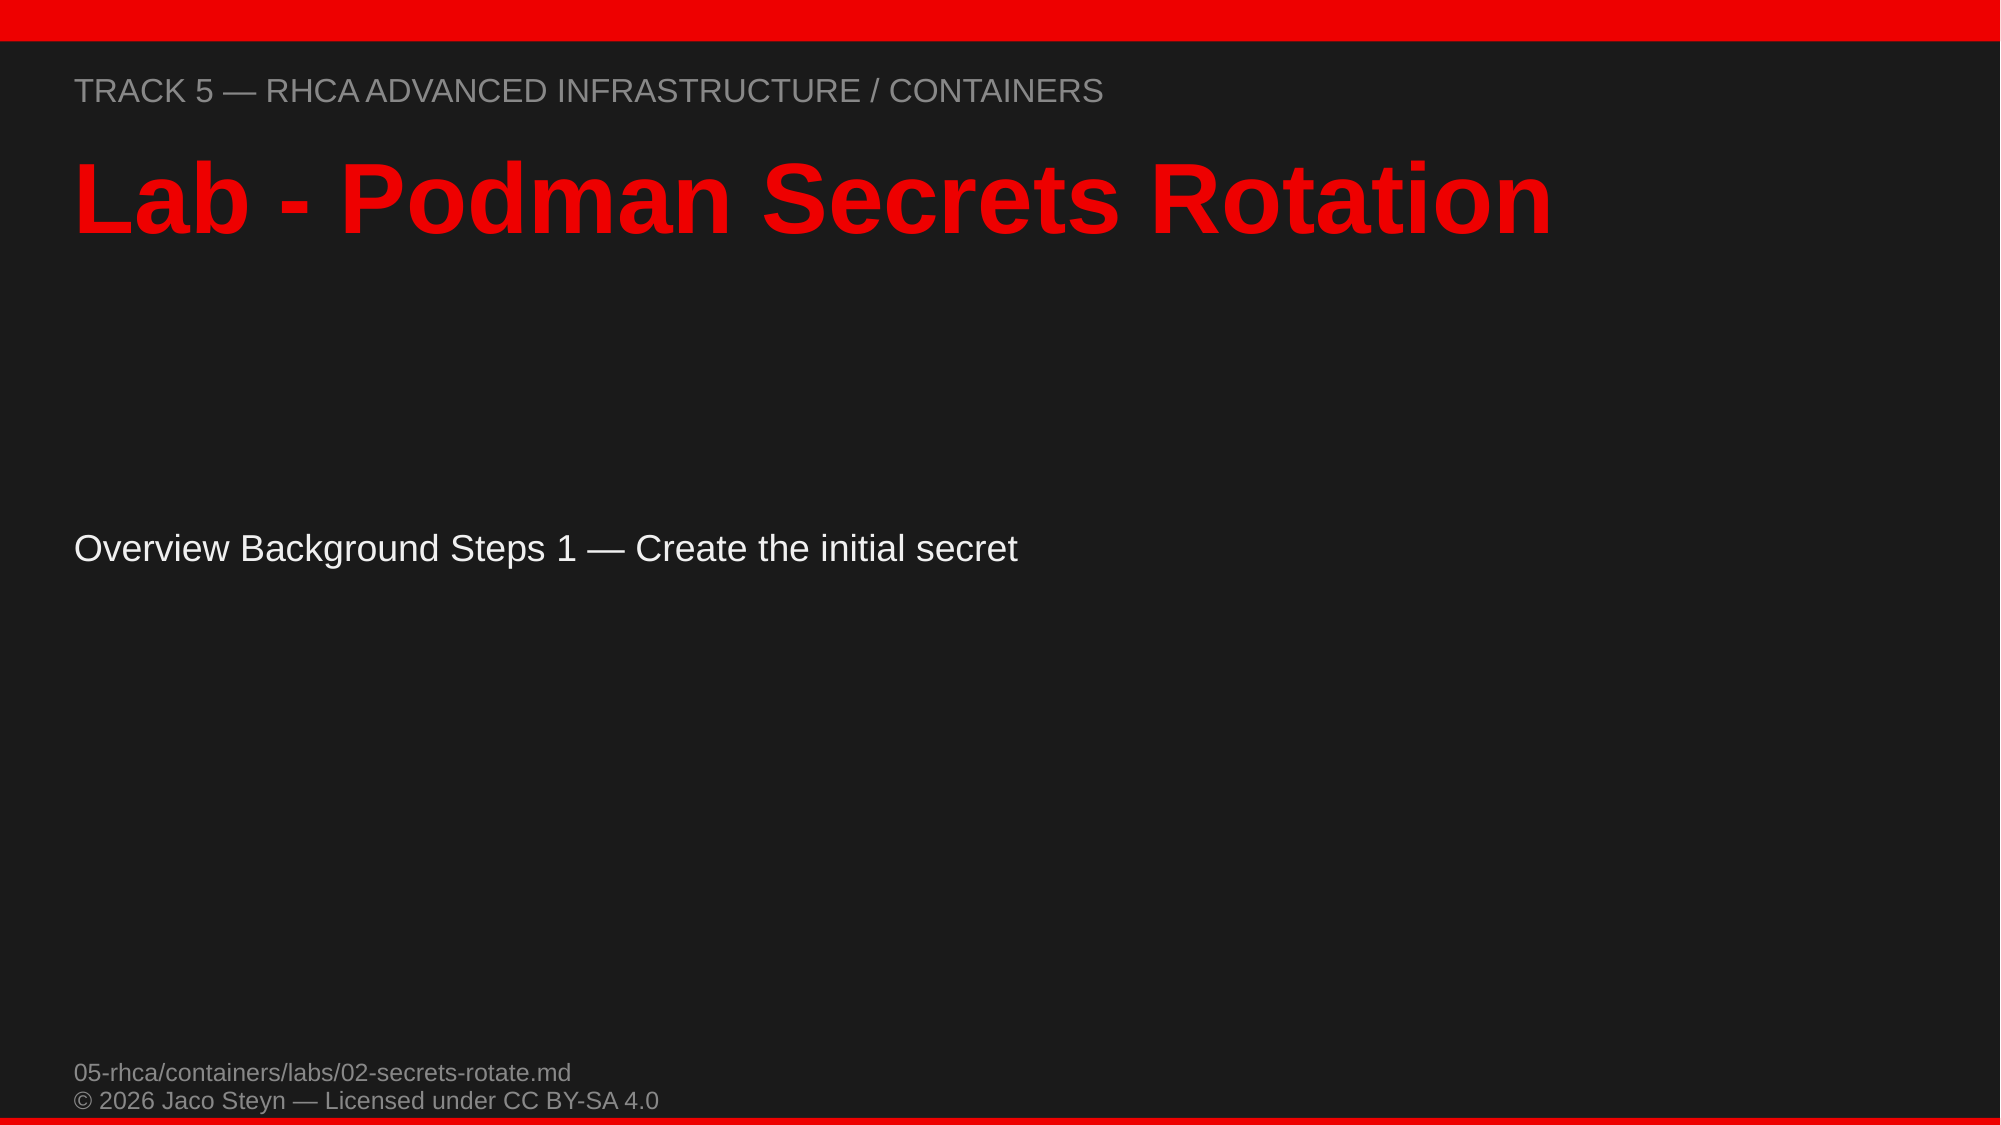

TRACK 5 — RHCA ADVANCED INFRASTRUCTURE / CONTAINERS
Lab - Podman Secrets Rotation
Overview Background Steps 1 — Create the initial secret
05-rhca/containers/labs/02-secrets-rotate.md
© 2026 Jaco Steyn — Licensed under CC BY-SA 4.0